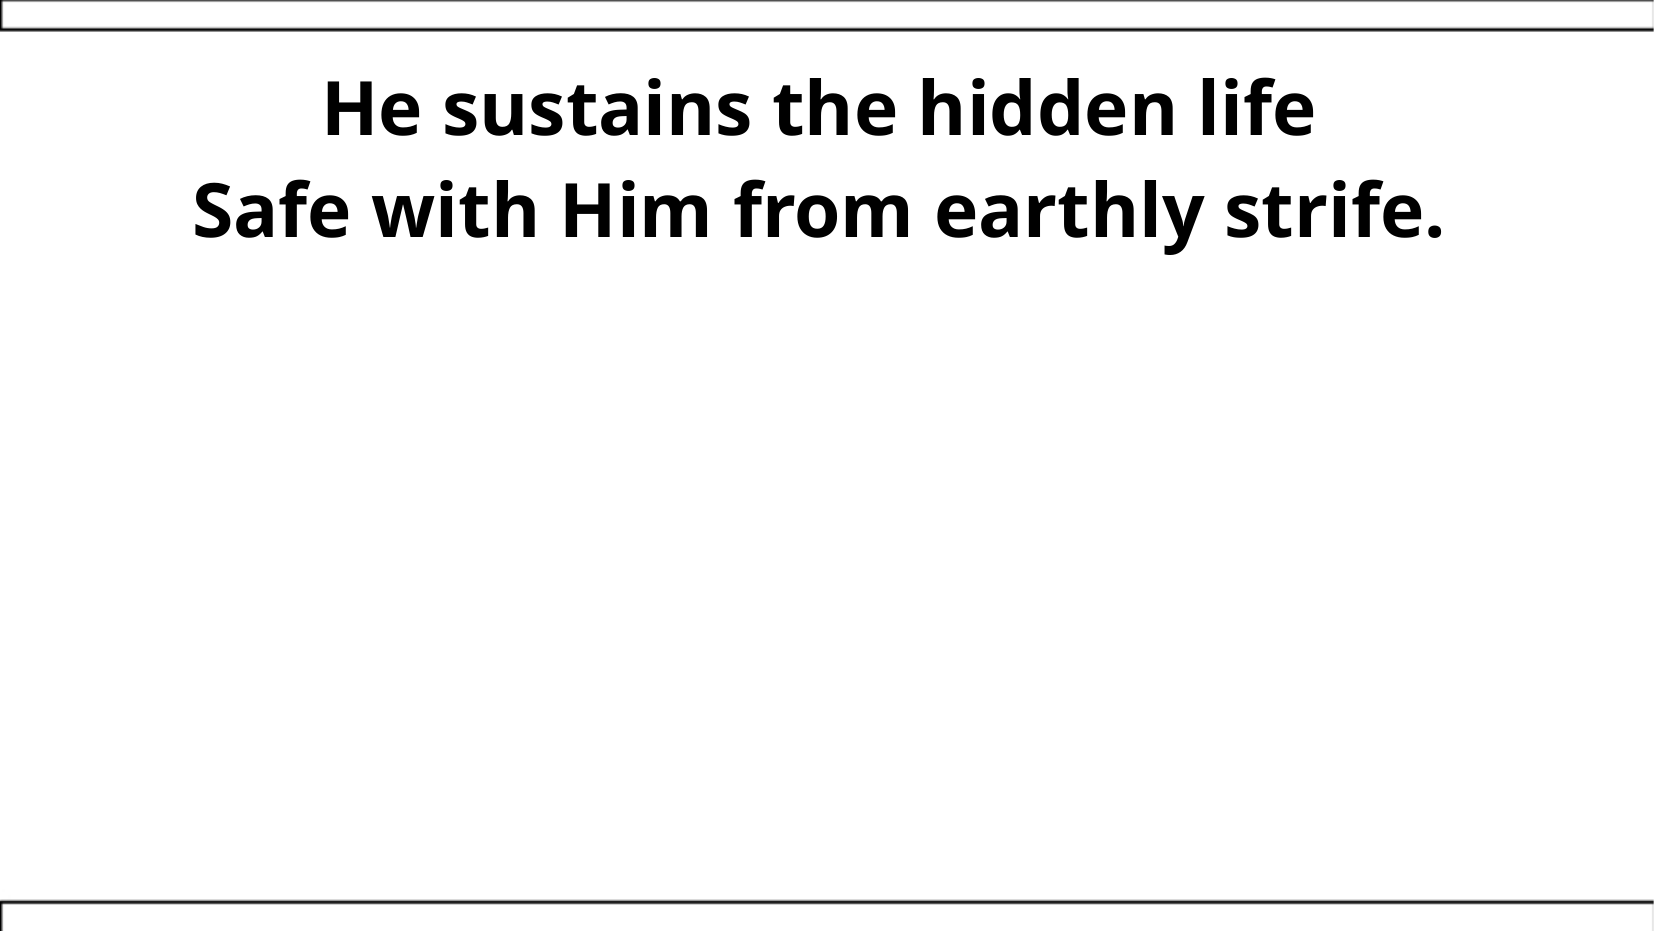

He sustains the hidden life
Safe with Him from earthly strife.